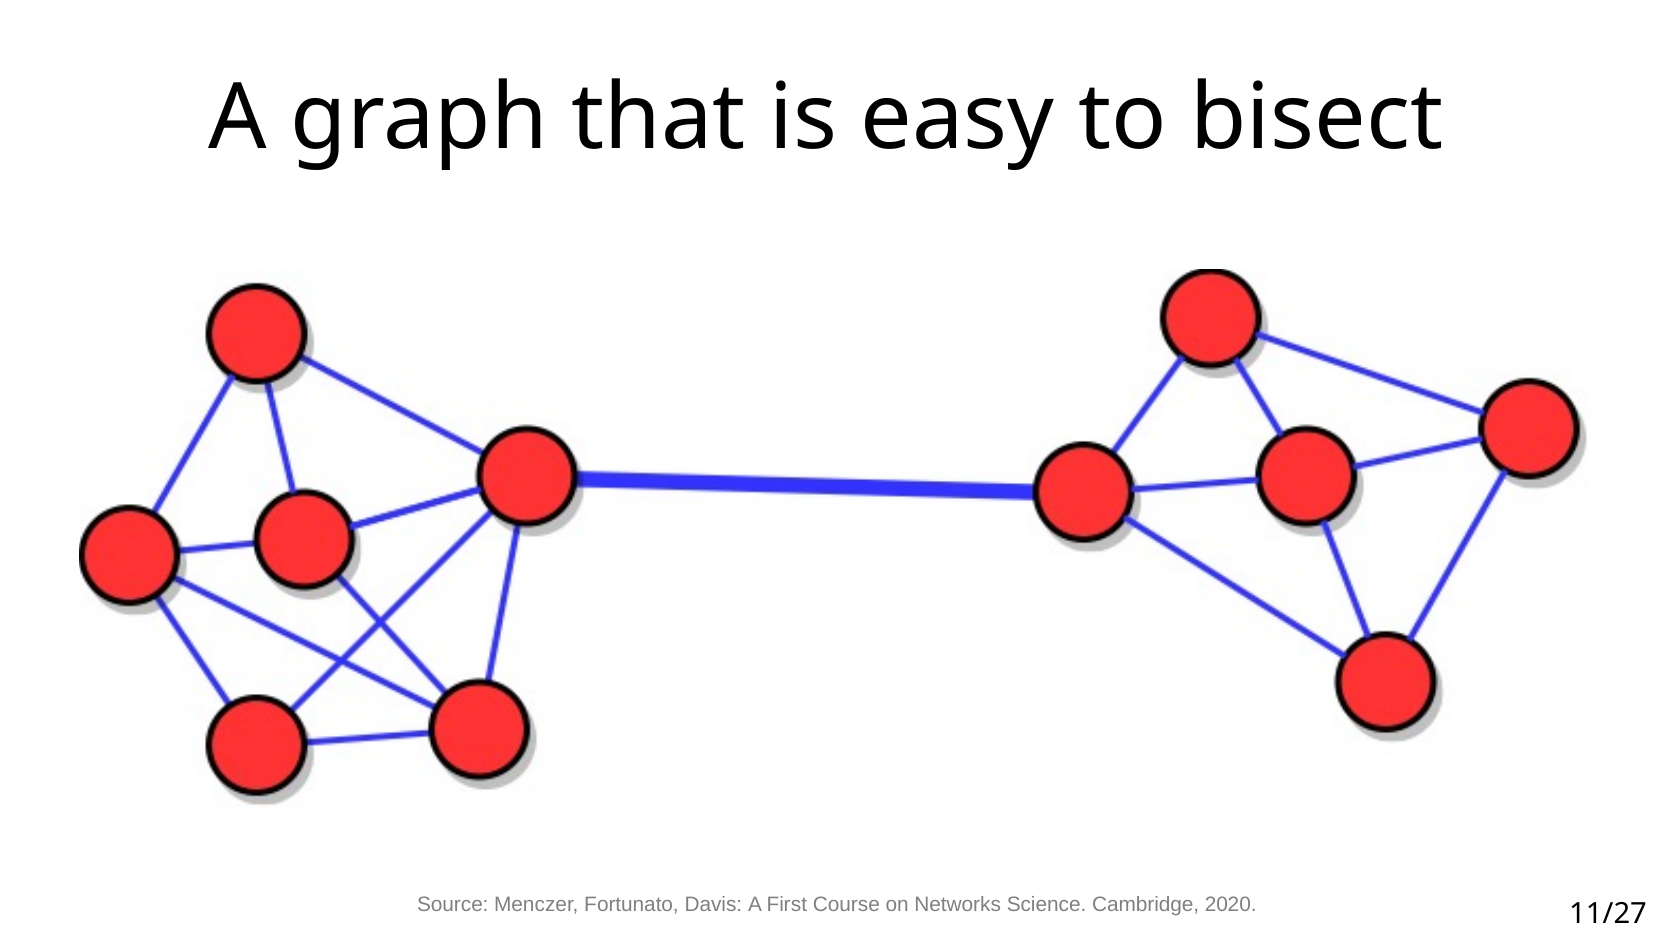

# A graph that is easy to bisect
Source: Menczer, Fortunato, Davis: A First Course on Networks Science. Cambridge, 2020.
11